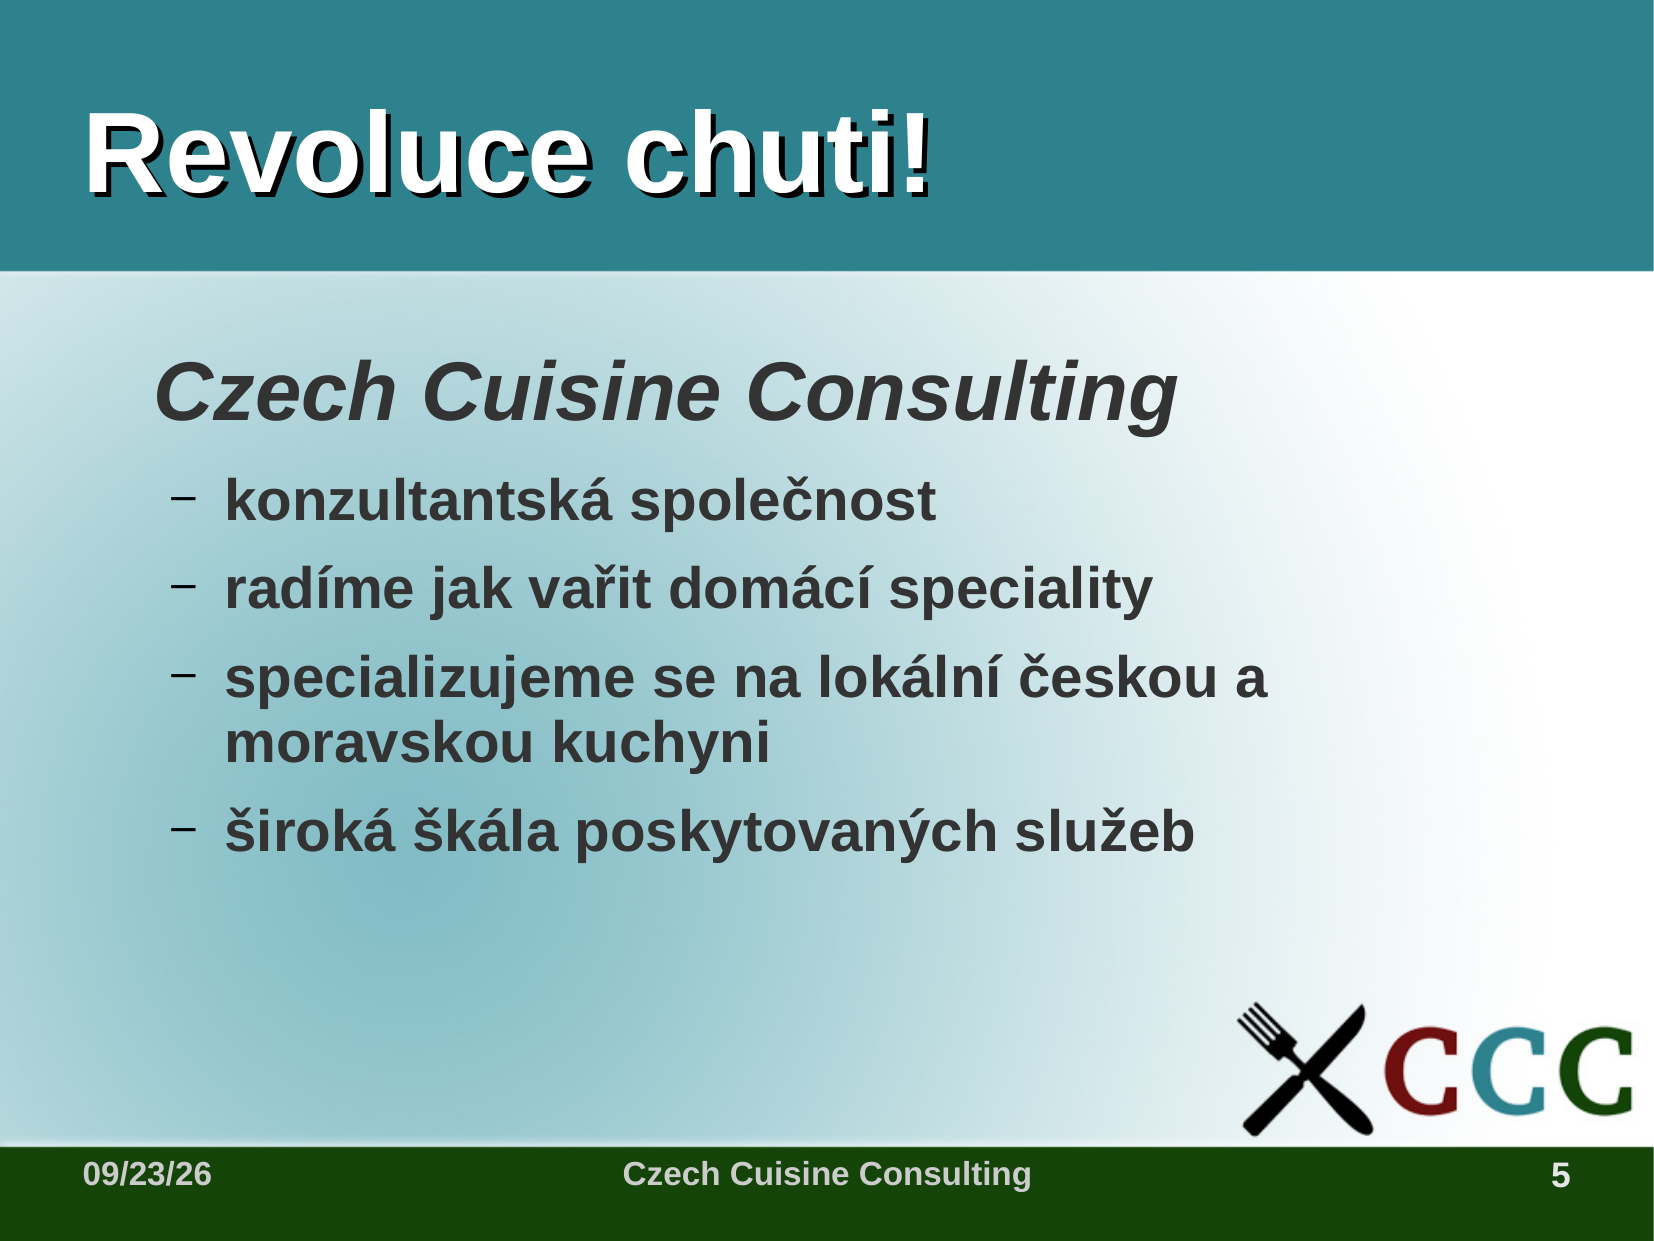

# Revoluce chuti!
Czech Cuisine Consulting
konzultantská společnost
radíme jak vařit domácí speciality
specializujeme se na lokální českou a moravskou kuchyni
široká škála poskytovaných služeb
Czech Cuisine Consulting
5